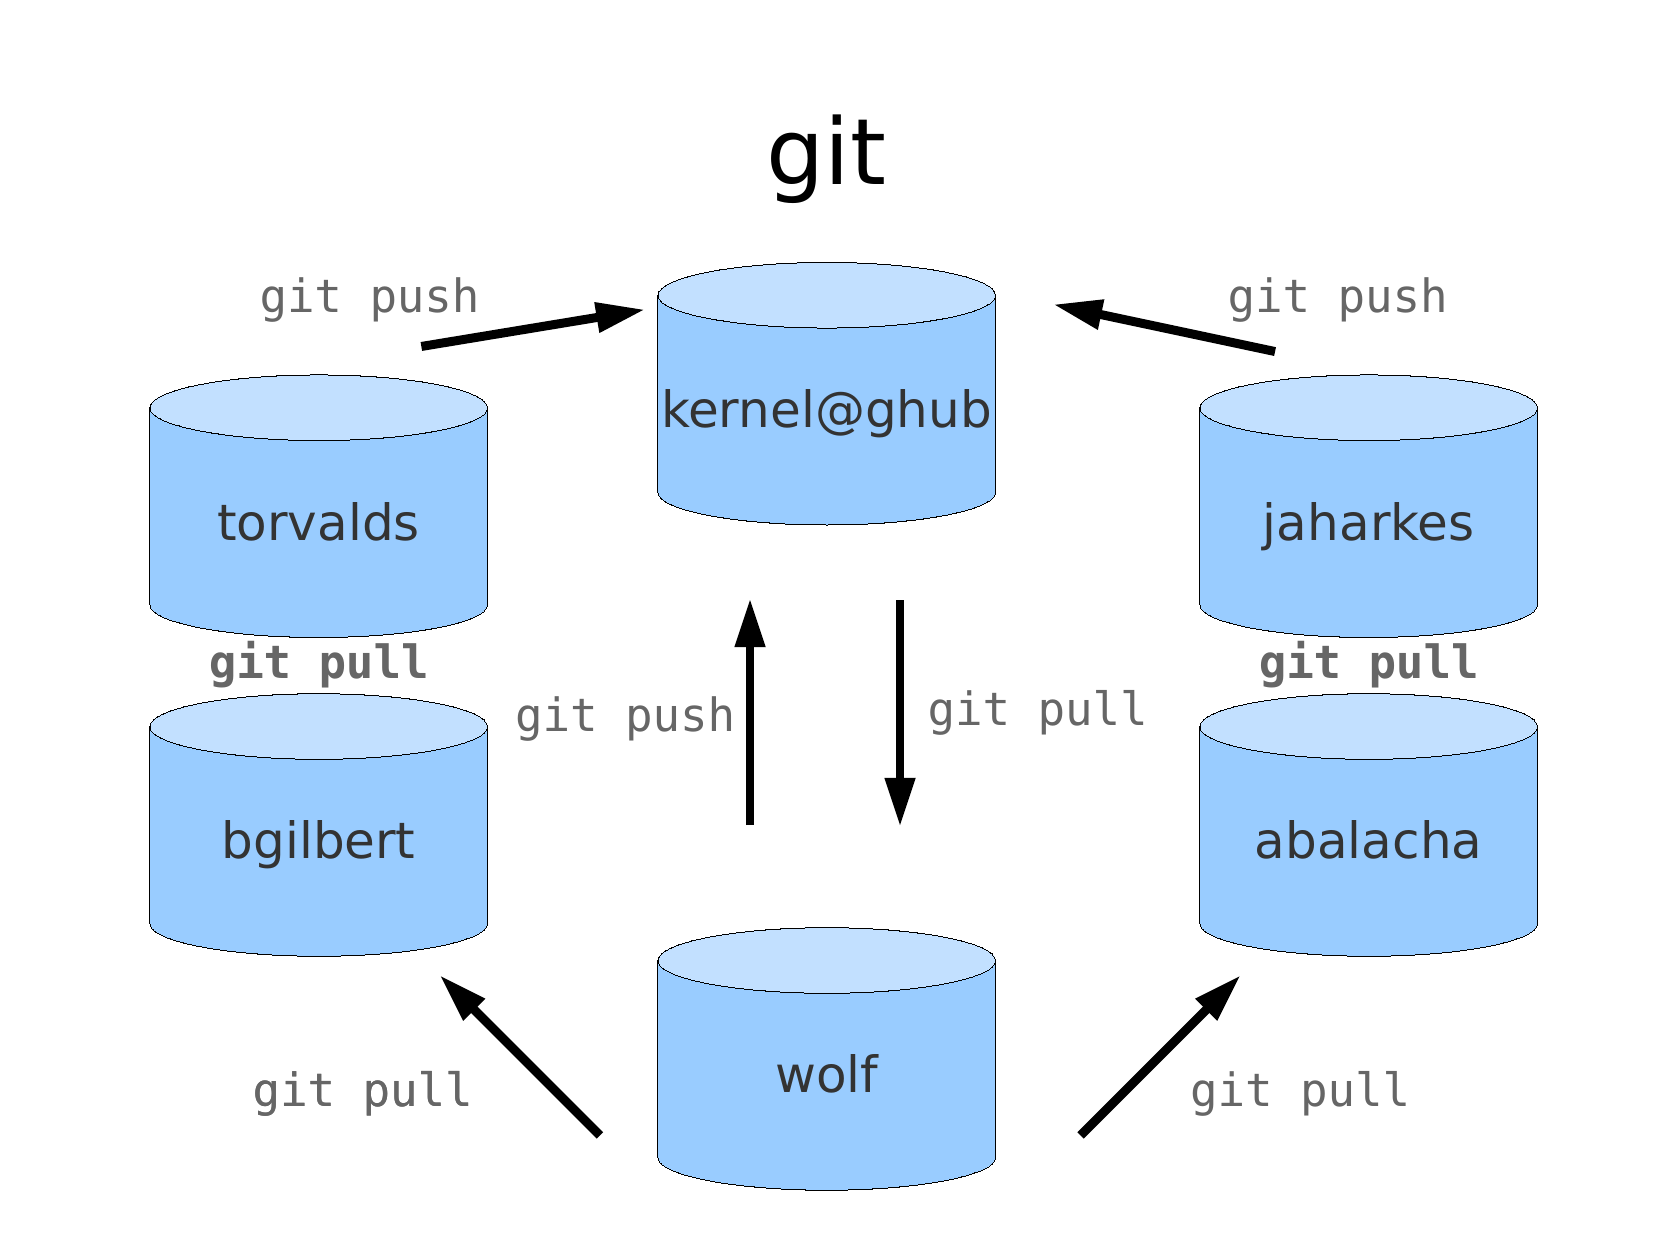

# git
git push
kernel@ghub
git push
torvalds
jaharkes
git pull
git pull
git pull
git push
bgilbert
abalacha
wolf
git pull
git pull
git pull